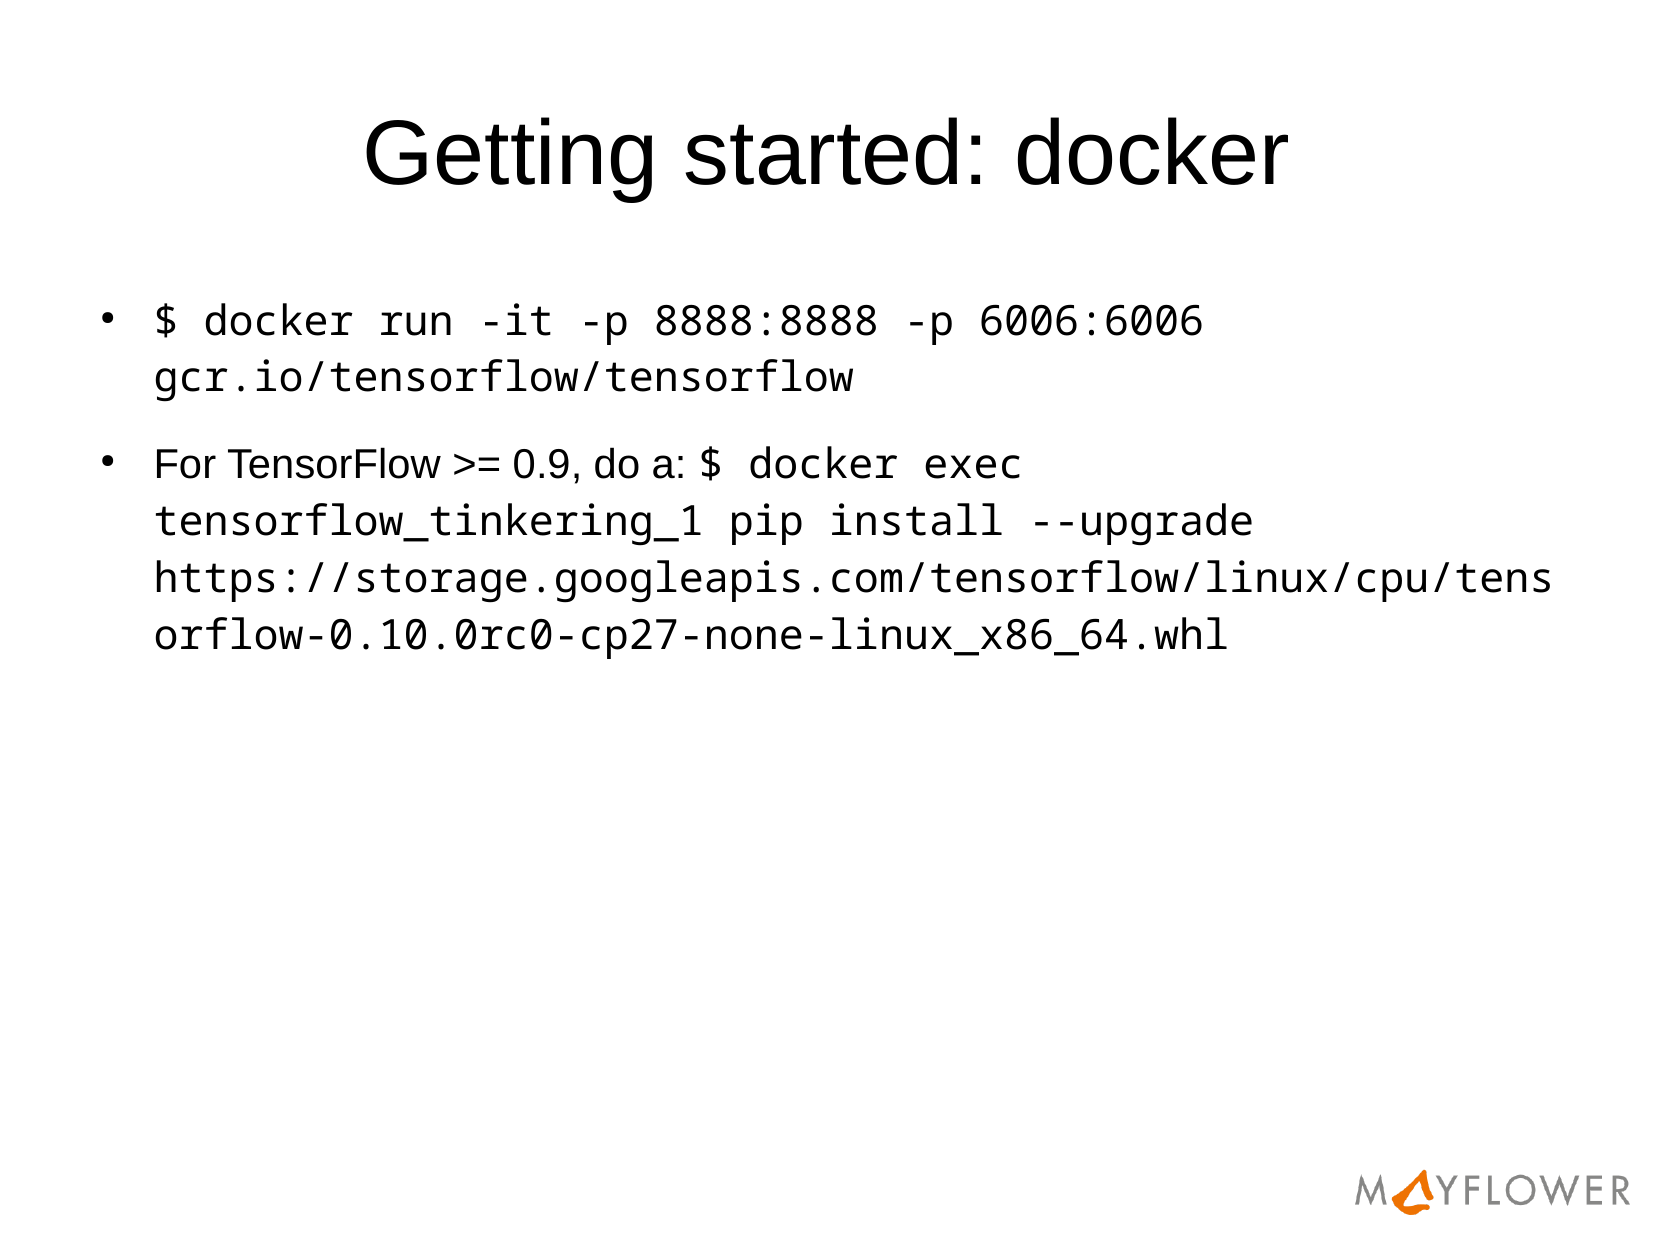

# Getting started: docker
$ docker run -it -p 8888:8888 -p 6006:6006 gcr.io/tensorflow/tensorflow
For TensorFlow >= 0.9, do a: $ docker exec tensorflow_tinkering_1 pip install --upgrade https://storage.googleapis.com/tensorflow/linux/cpu/tensorflow-0.10.0rc0-cp27-none-linux_x86_64.whl